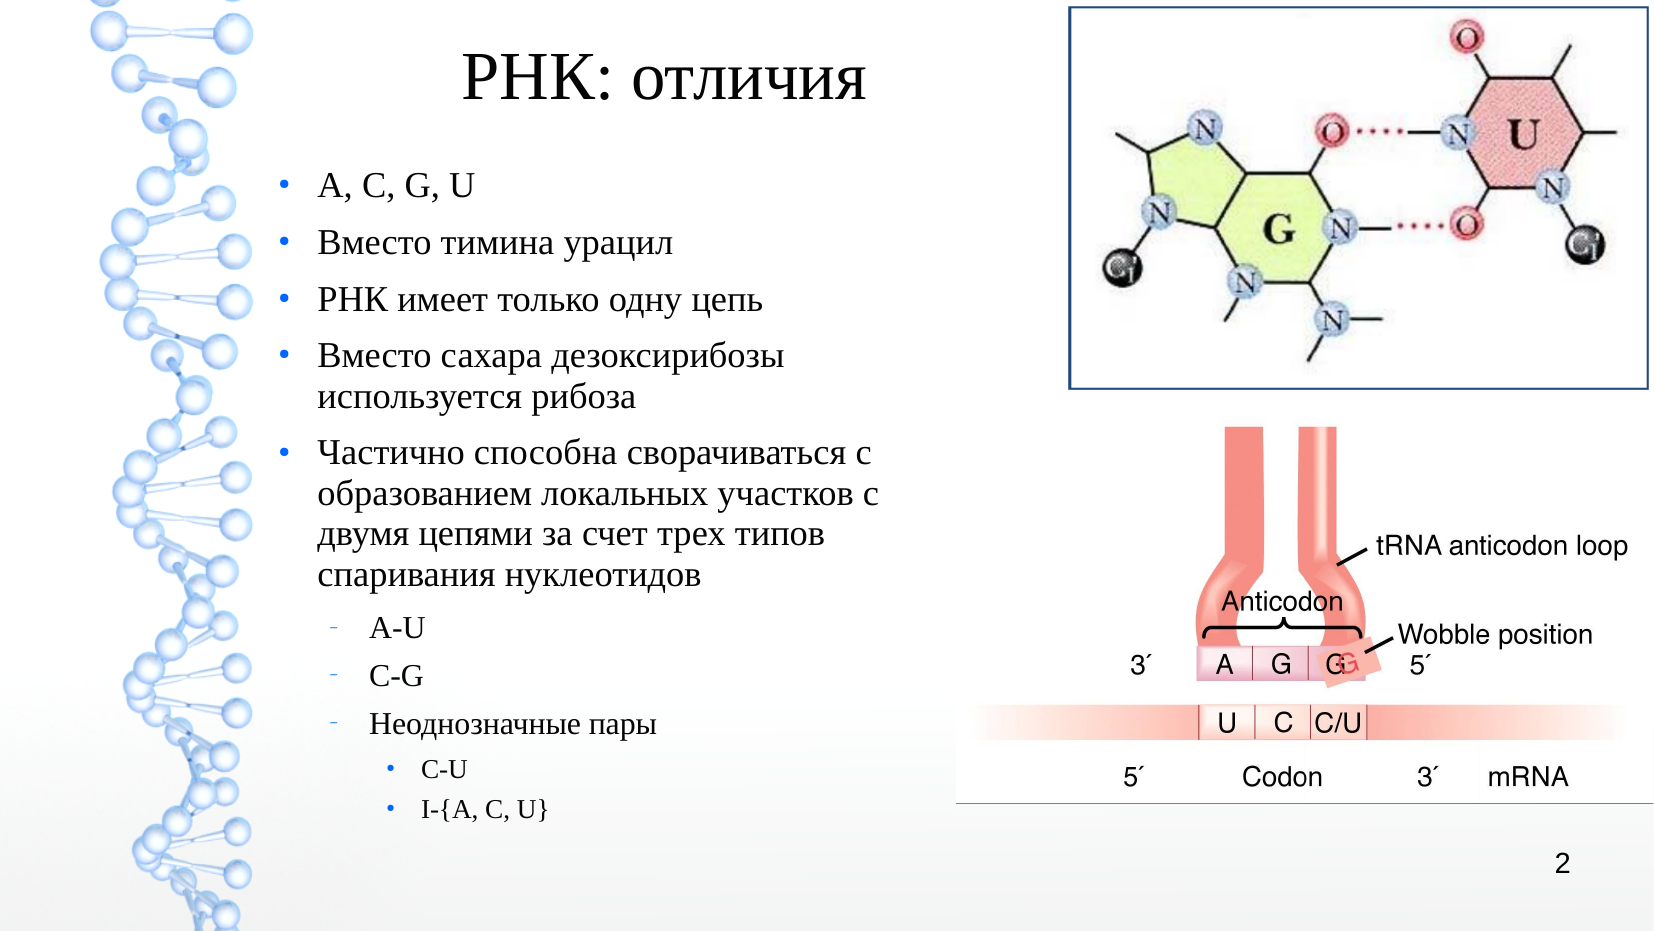

# РНК: отличия
A, C, G, U
Вместо тимина урацил
РНК имеет только одну цепь
Вместо сахара дезоксирибозы используется рибоза
Частично способна сворачиваться с образованием локальных участков с двумя цепями за счет трех типов спаривания нуклеотидов
A-U
C-G
Неоднозначные пары
C-U
I-{A, C, U}
2